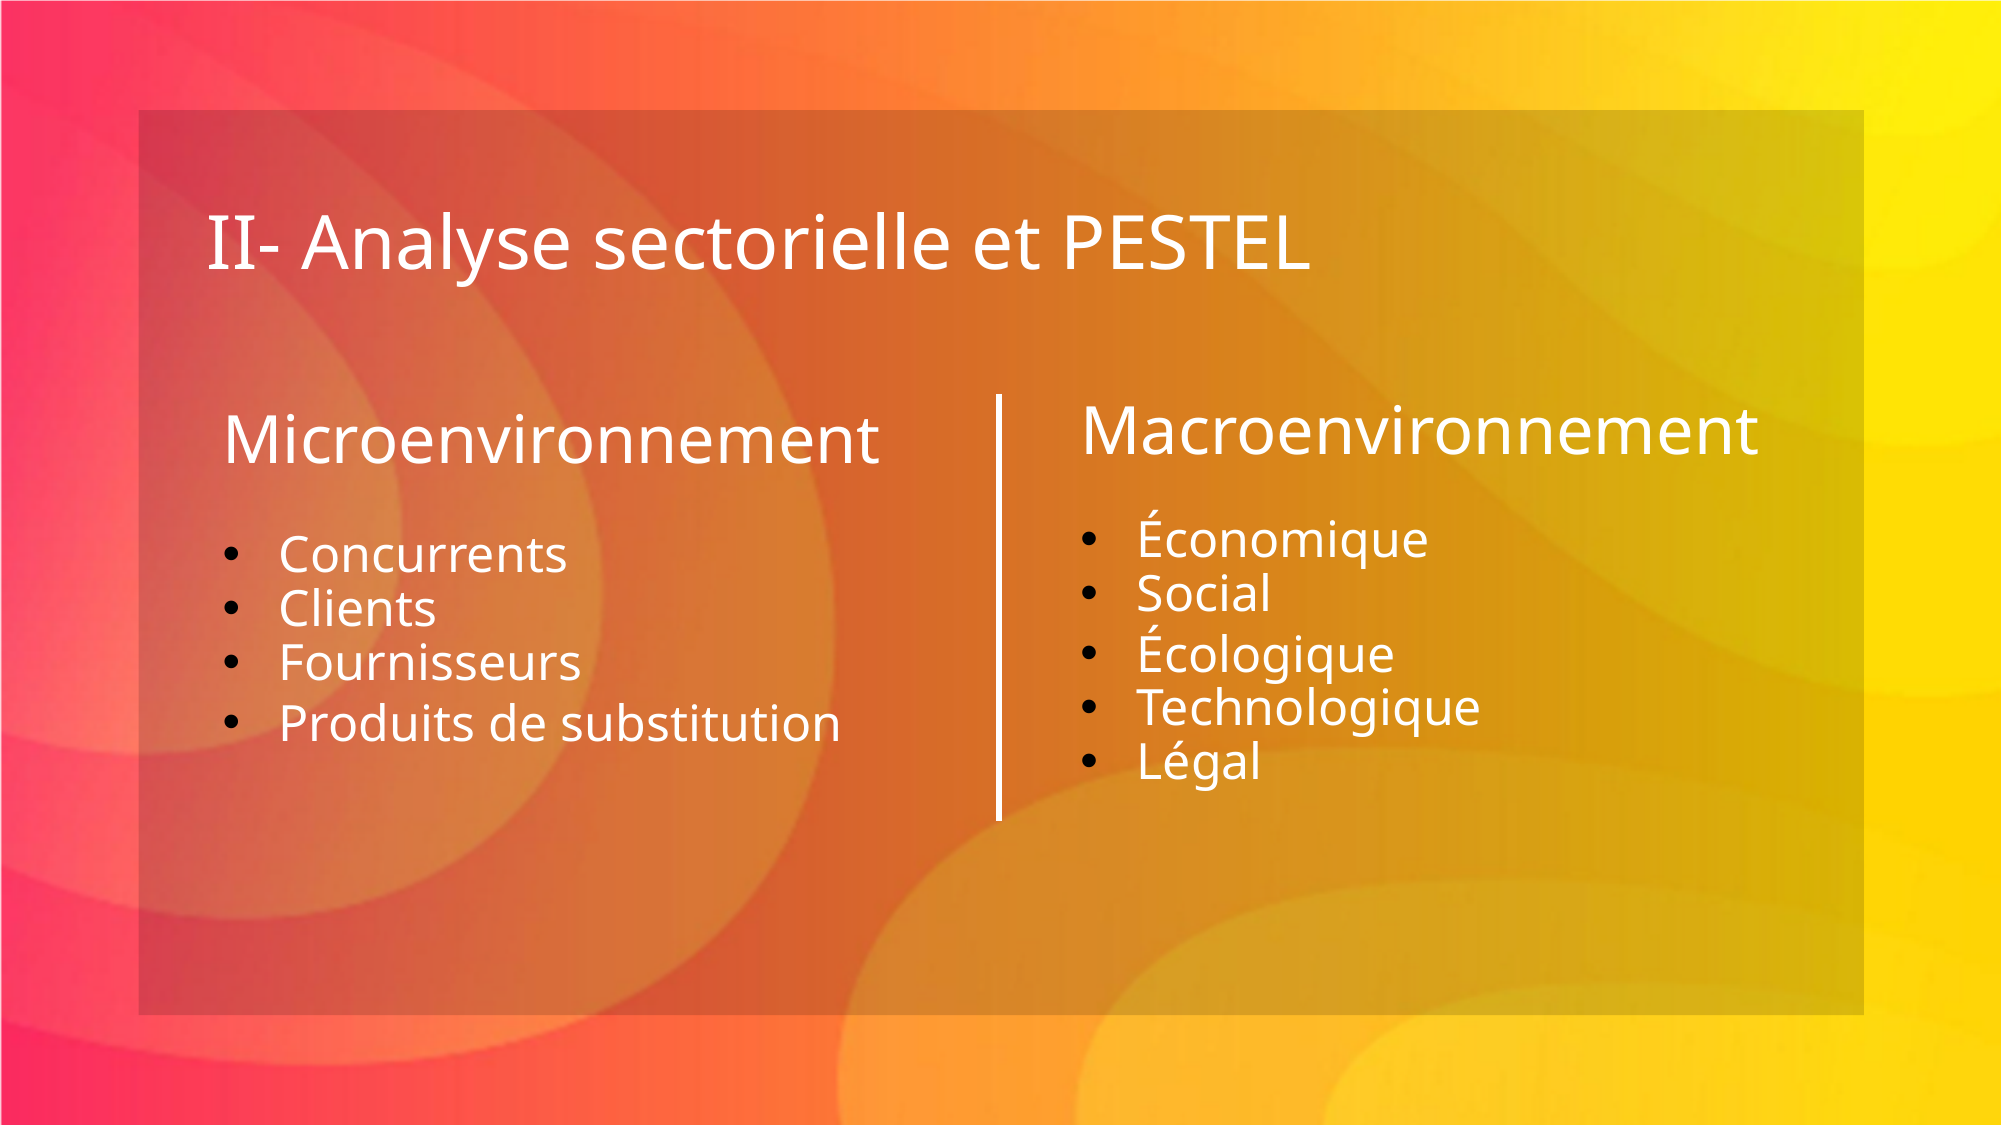

# II- Analyse sectorielle et PESTEL
Macroenvironnement
Économique
Social
Écologique
Technologique
Légal
Microenvironnement
Concurrents
Clients
Fournisseurs
Produits de substitution